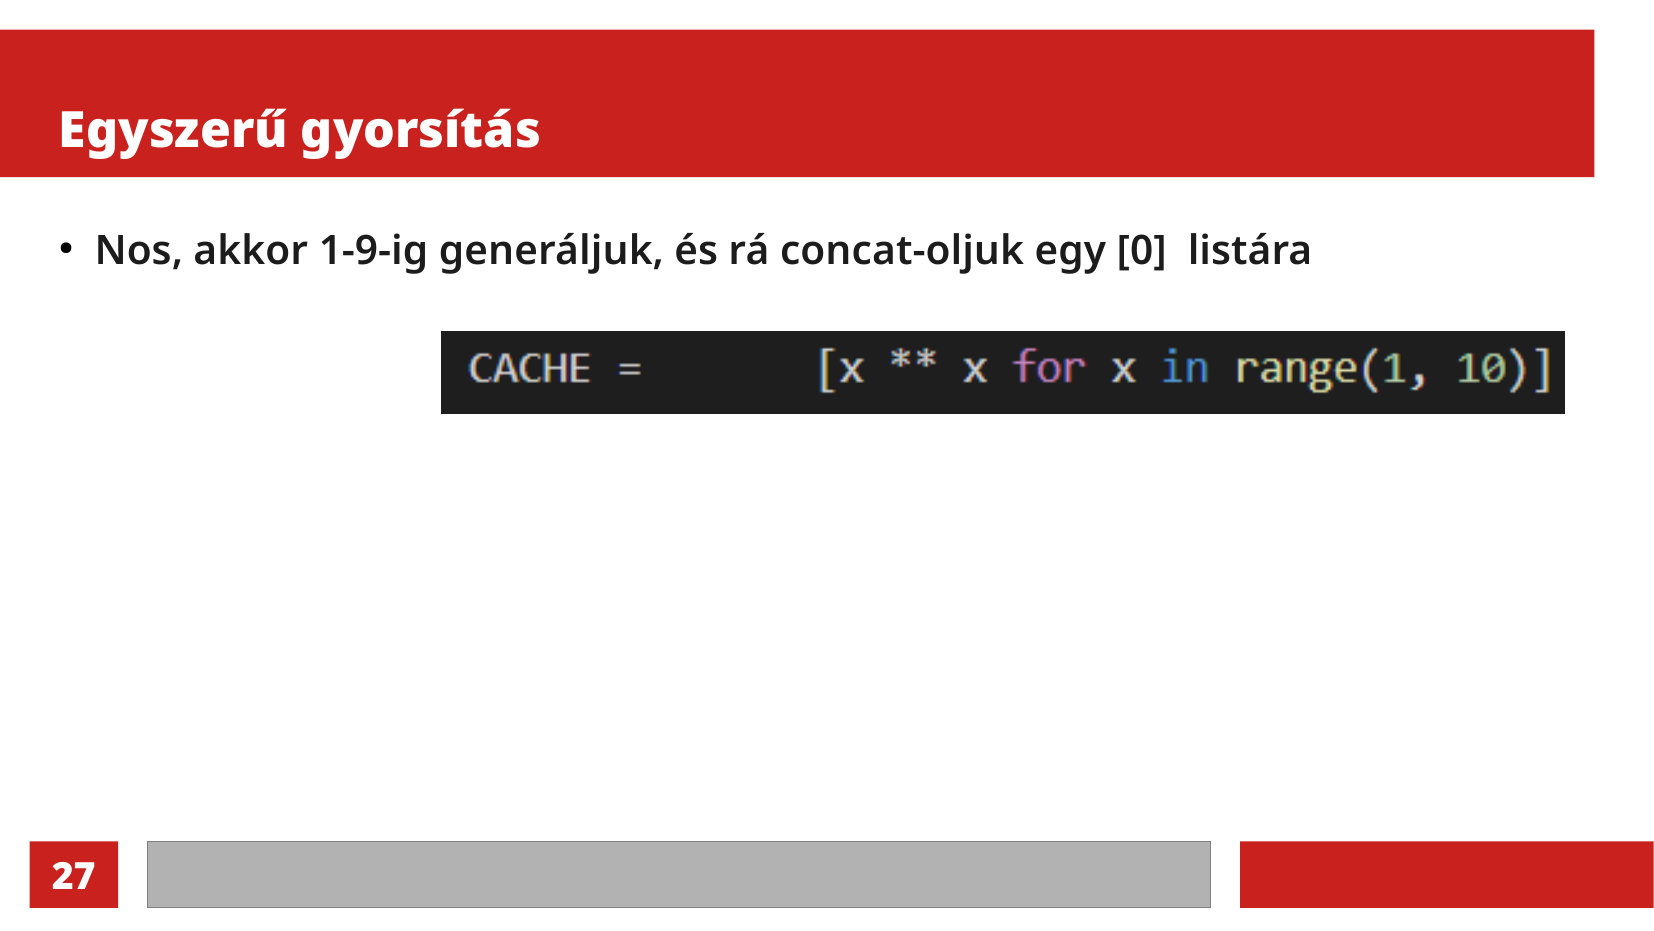

# Egyszerű gyorsítás
Nos, akkor 1-9-ig generáljuk, és rá concat-oljuk egy [0] listára
27